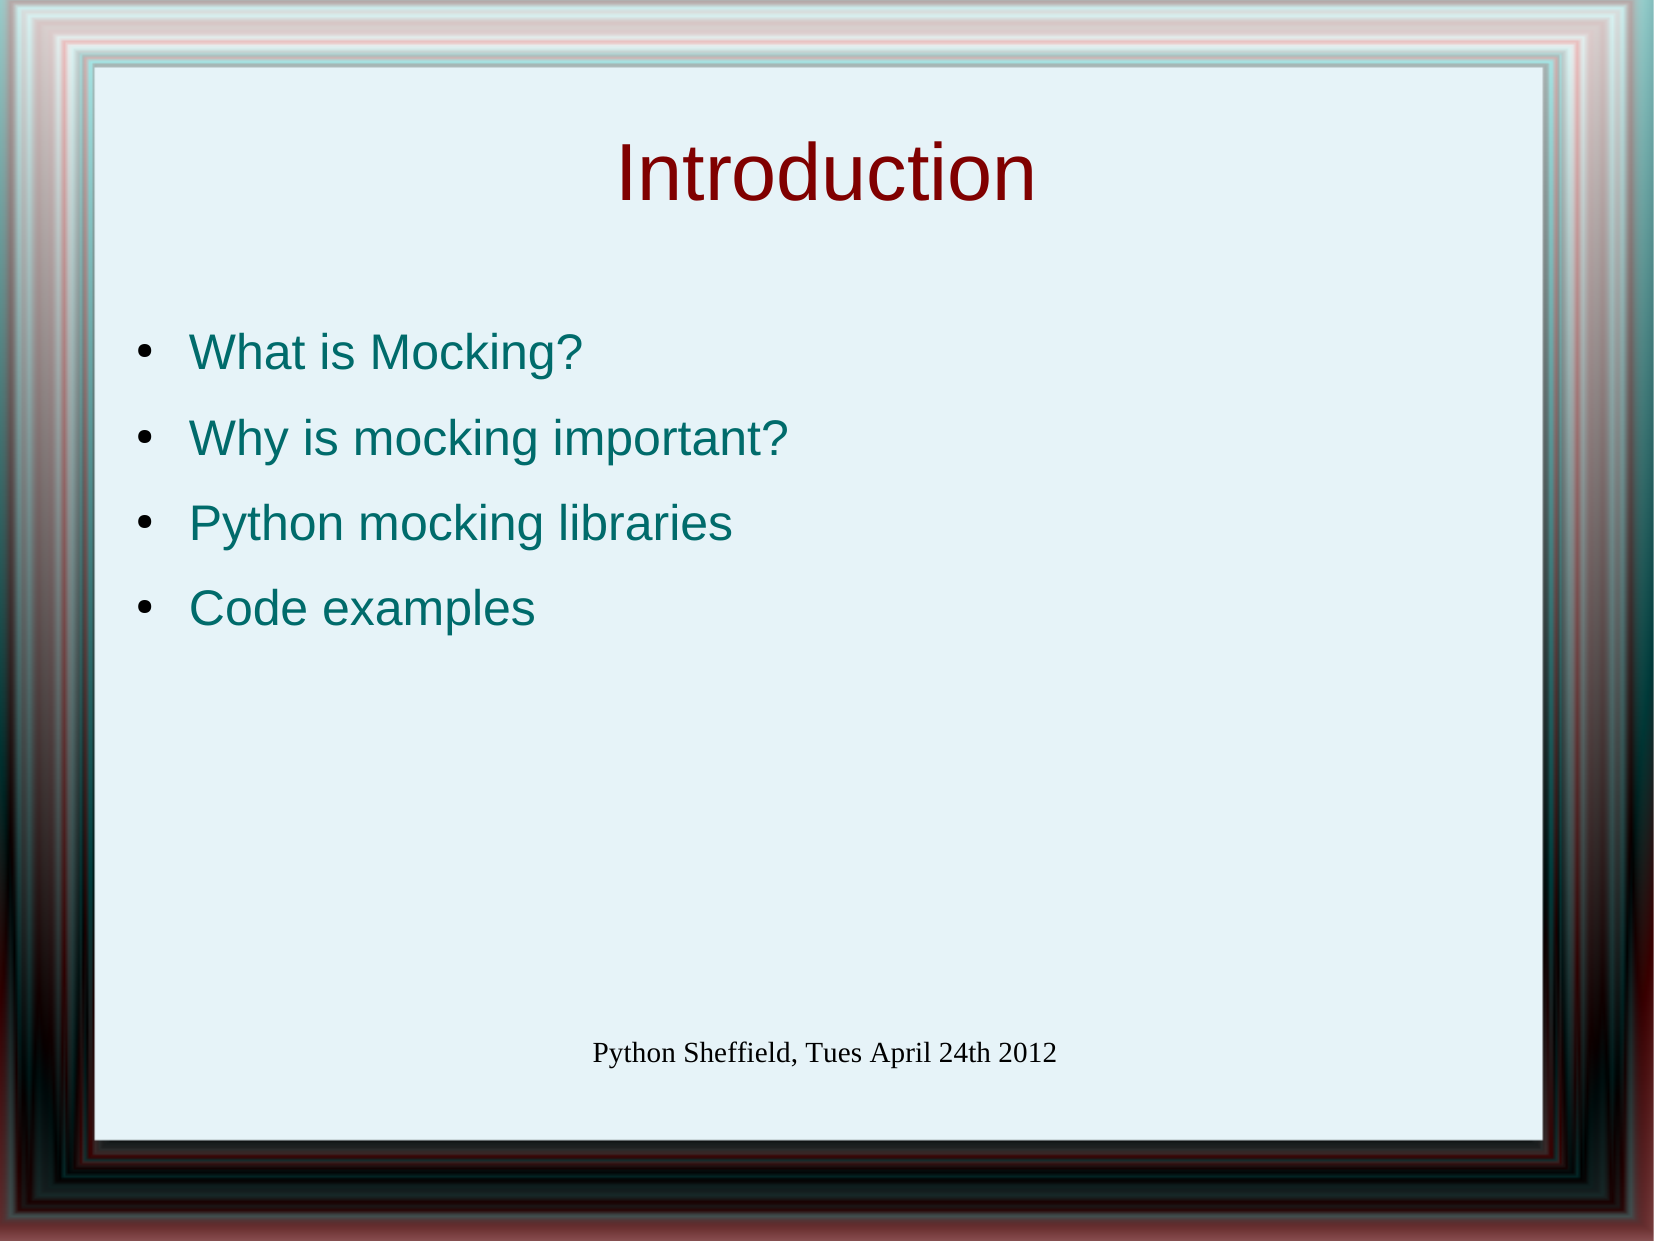

# Introduction
What is Mocking?
Why is mocking important?
Python mocking libraries
Code examples
Python Sheffield, Tues April 24th 2012